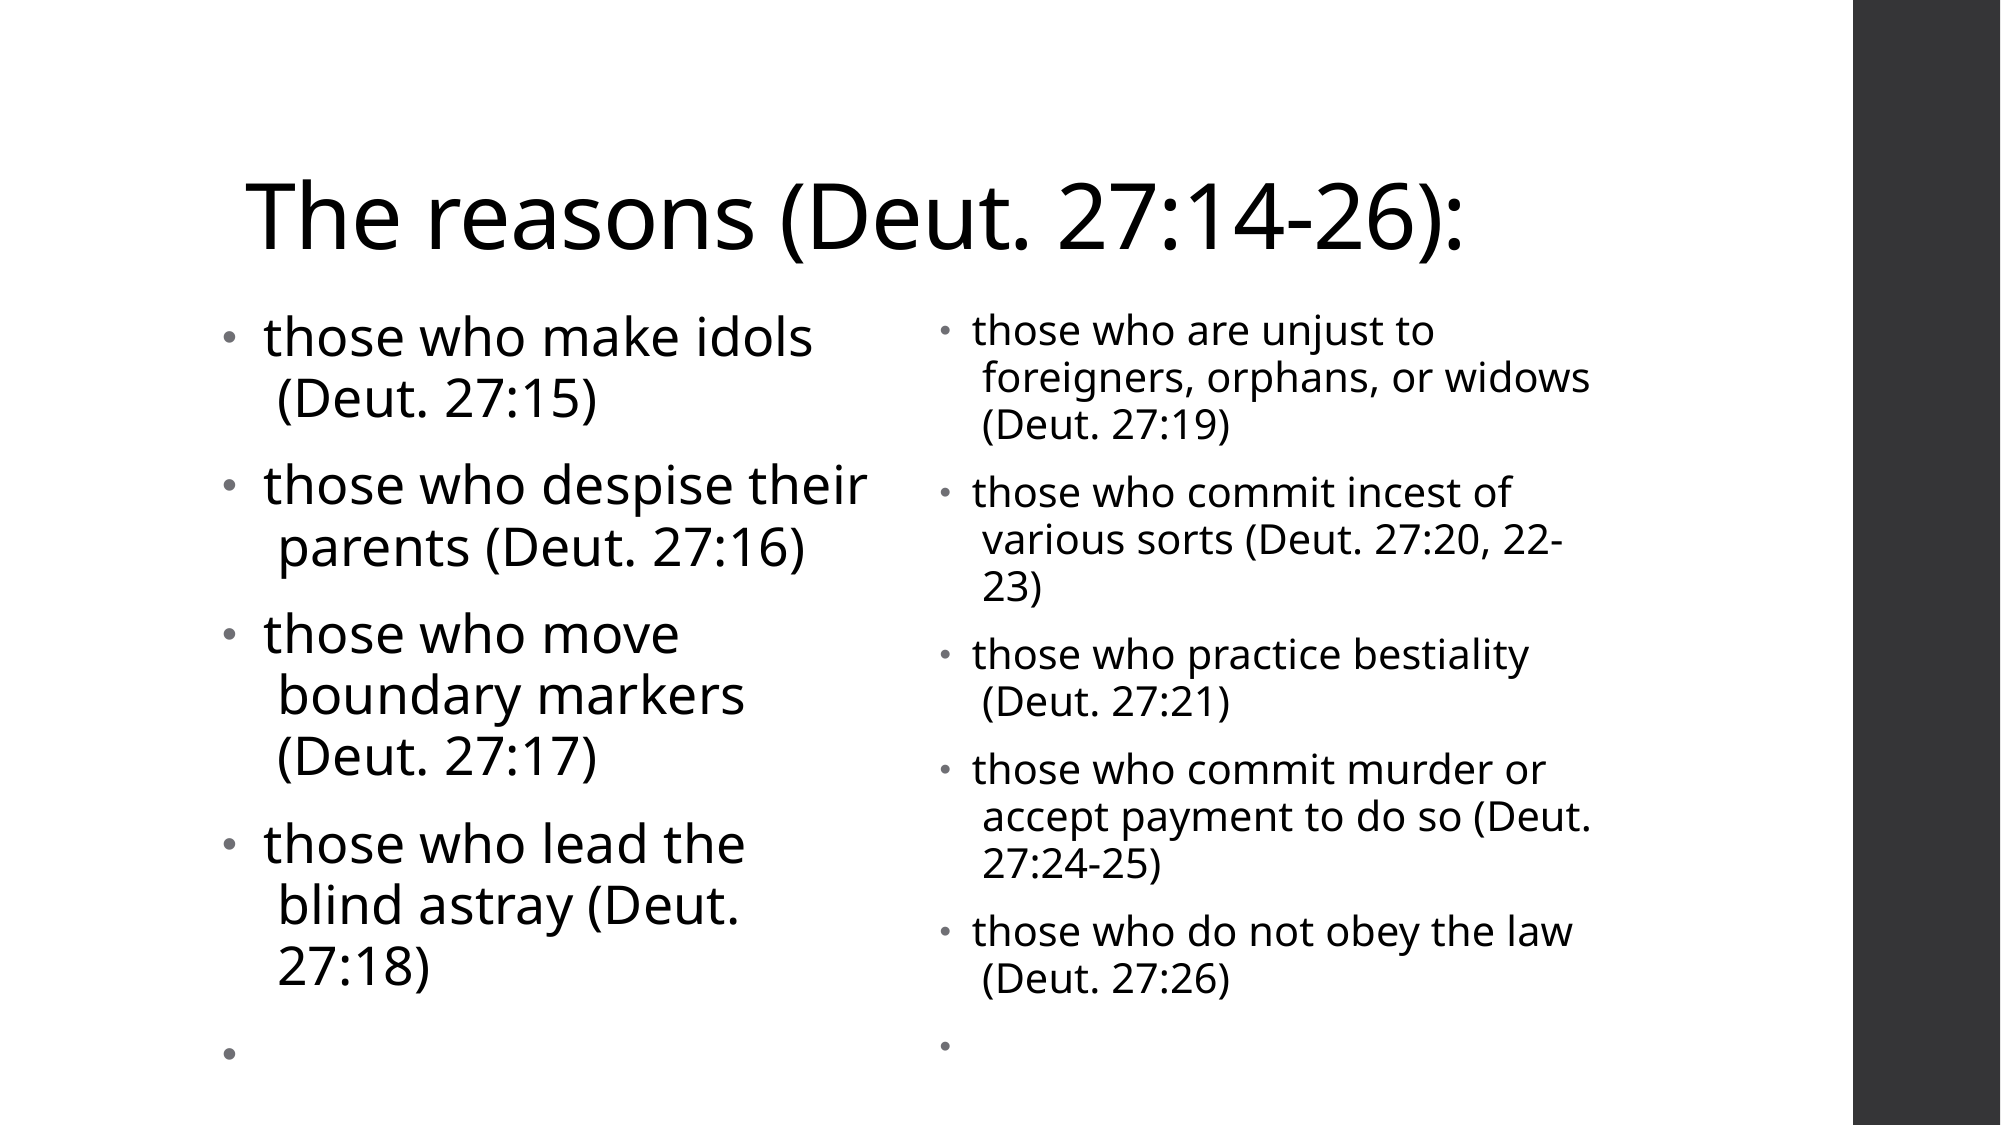

# The reasons (Deut. 27:14-26):
 those who make idols (Deut. 27:15)
 those who despise their parents (Deut. 27:16)
 those who move boundary markers (Deut. 27:17)
 those who lead the blind astray (Deut. 27:18)
 those who are unjust to foreigners, orphans, or widows (Deut. 27:19)
 those who commit incest of various sorts (Deut. 27:20, 22-23)
 those who practice bestiality (Deut. 27:21)
 those who commit murder or accept payment to do so (Deut. 27:24-25)
 those who do not obey the law (Deut. 27:26)